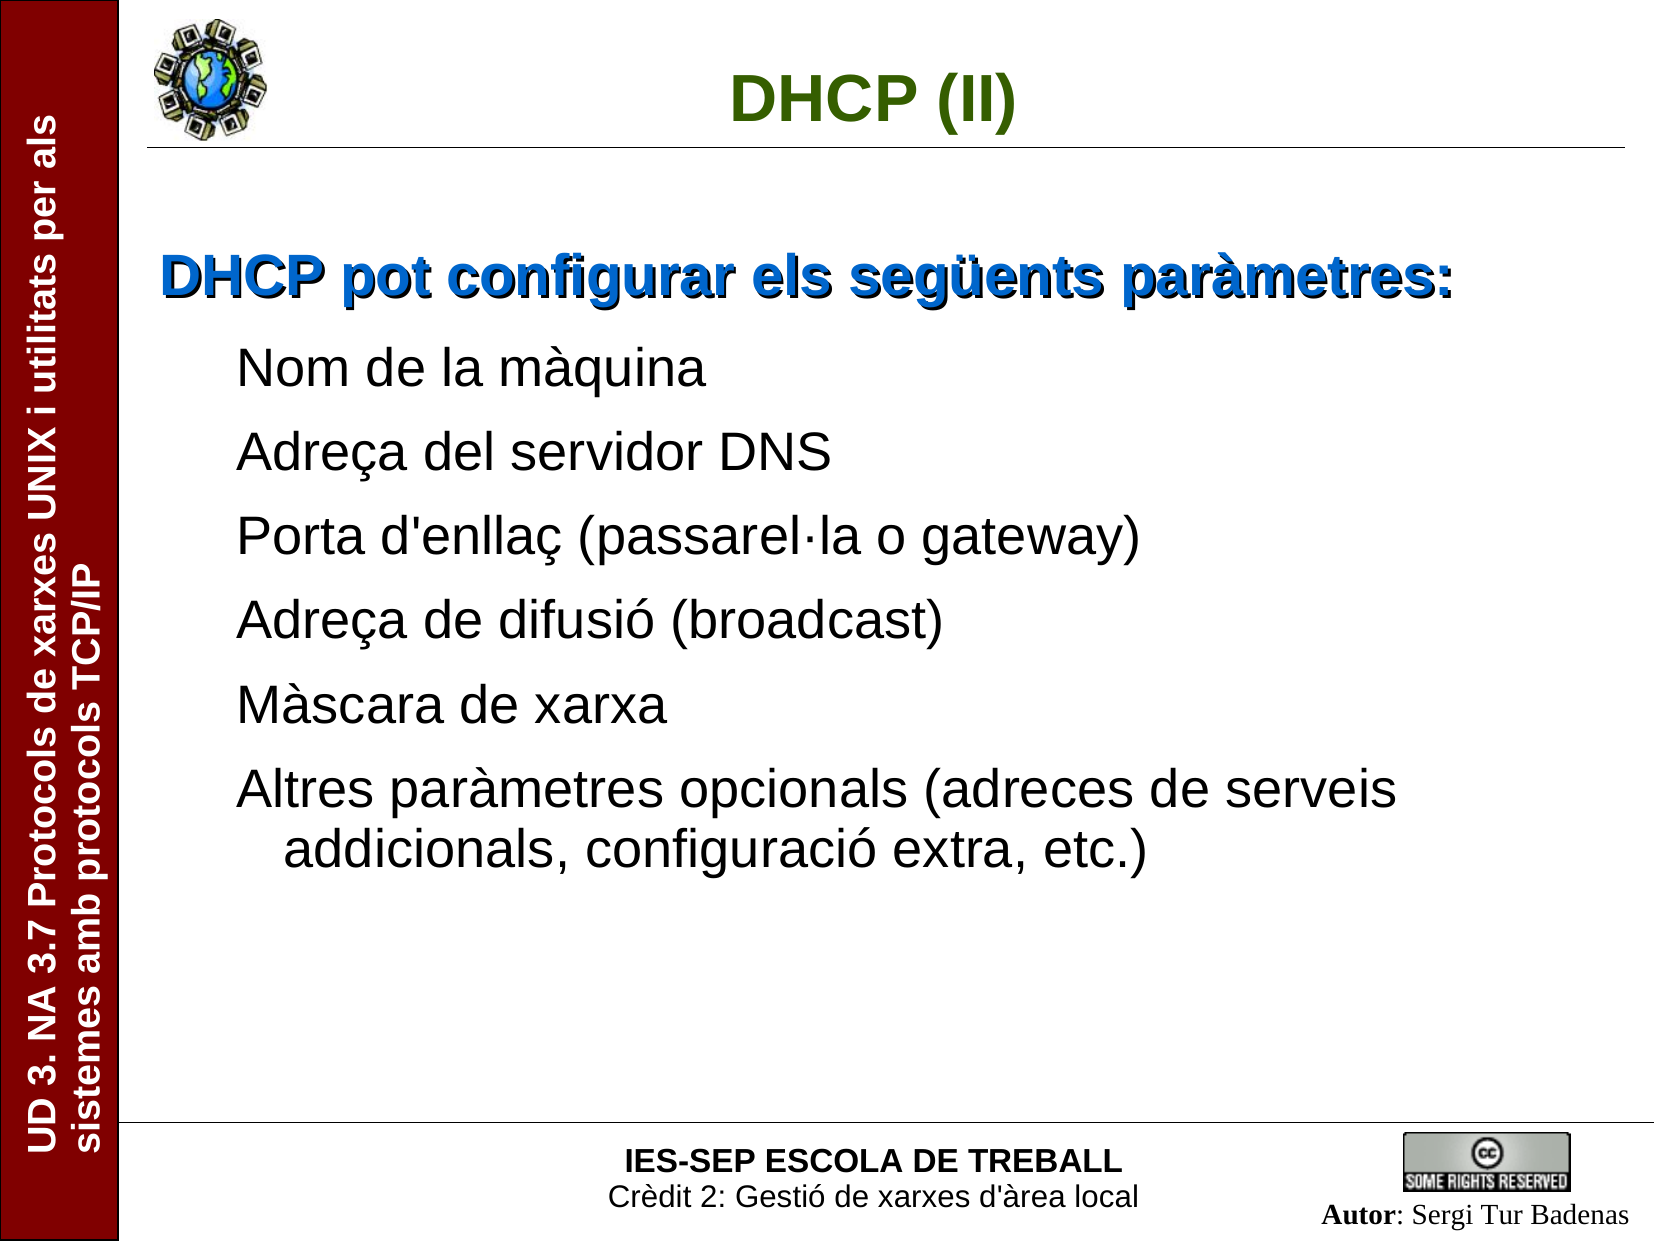

# DHCP (II)
DHCP pot configurar els següents paràmetres:
Nom de la màquina
Adreça del servidor DNS
Porta d'enllaç (passarel·la o gateway)
Adreça de difusió (broadcast)
Màscara de xarxa
Altres paràmetres opcionals (adreces de serveis addicionals, configuració extra, etc.)